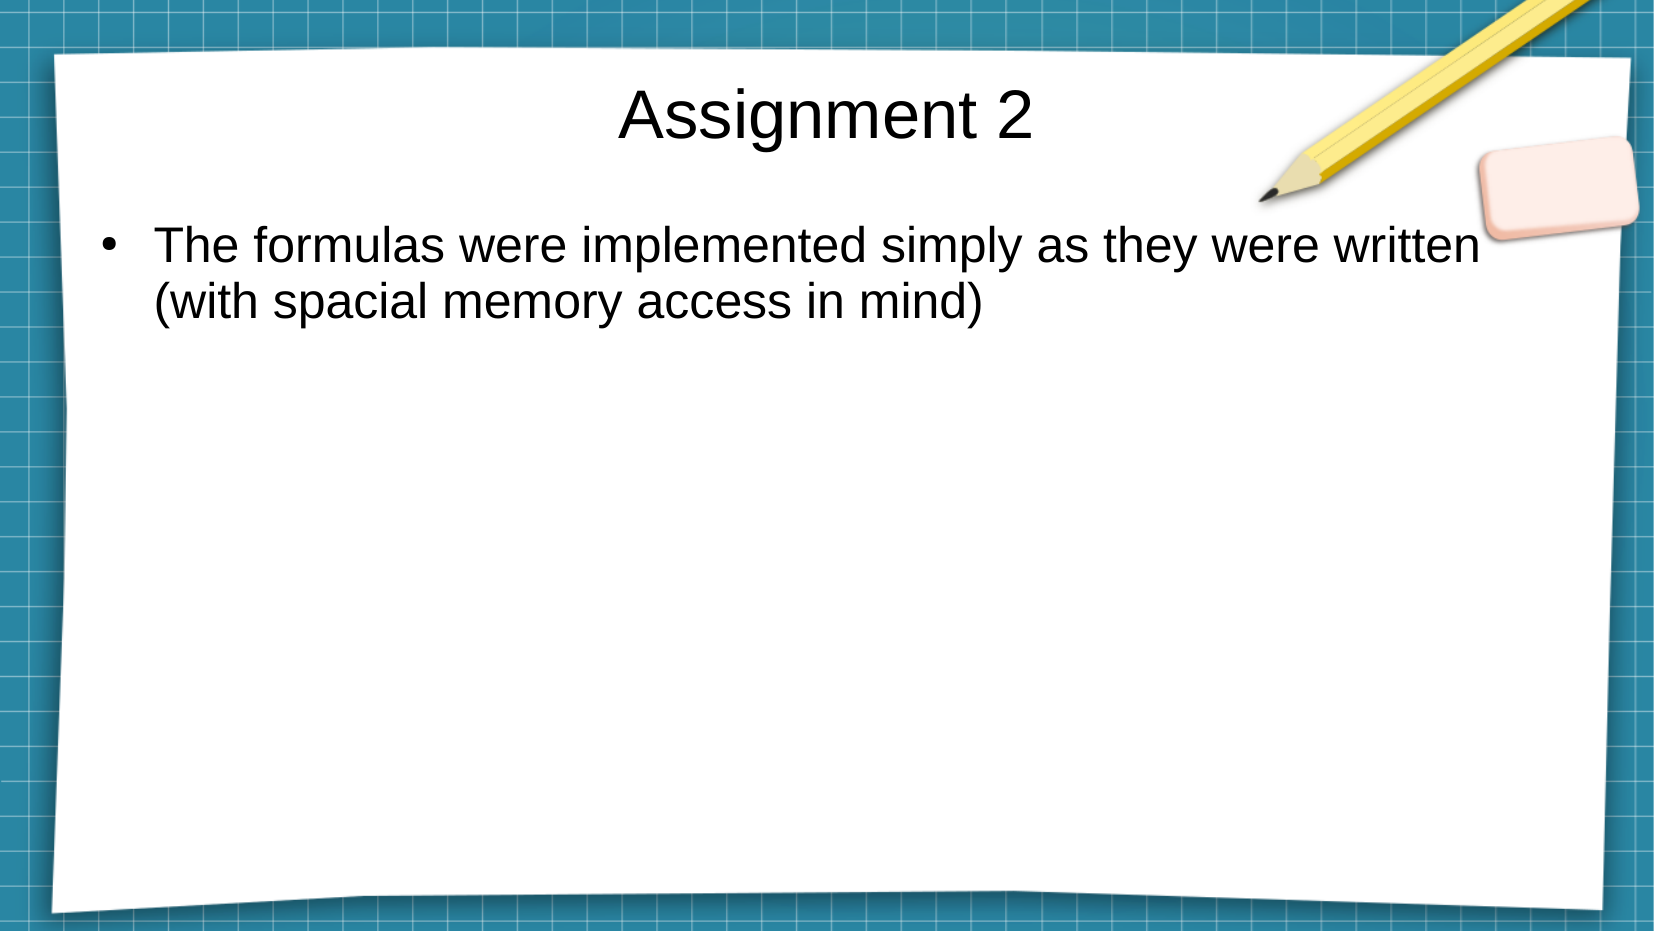

# Assignment 2
The formulas were implemented simply as they were written (with spacial memory access in mind)